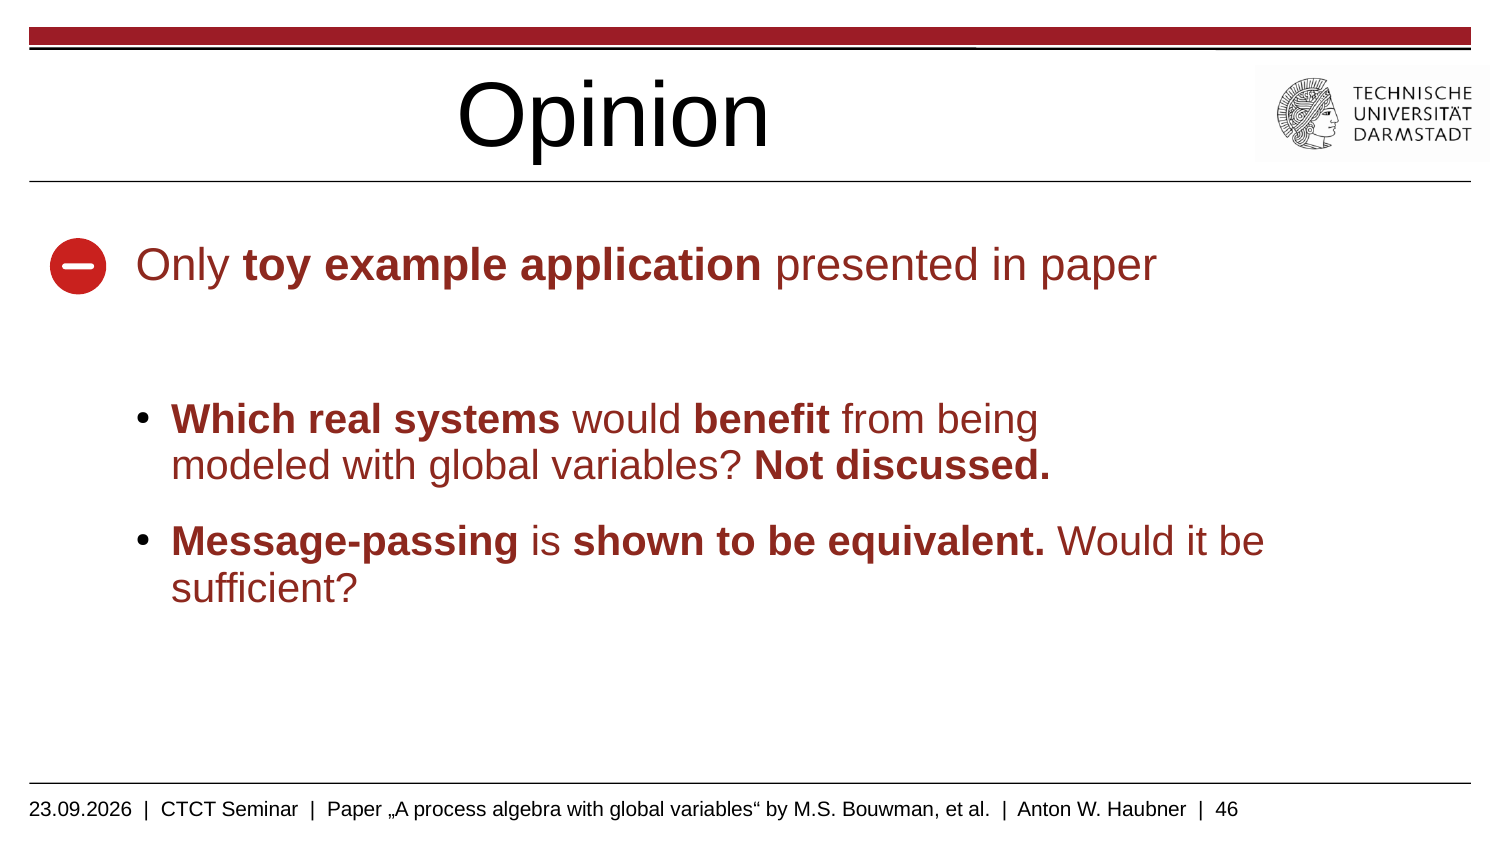

# Opinion
Only toy example application presented in paper
Which real systems would benefit from being
modeled with global variables? Not discussed.
Message-passing is shown to be equivalent. Would it be sufficient?